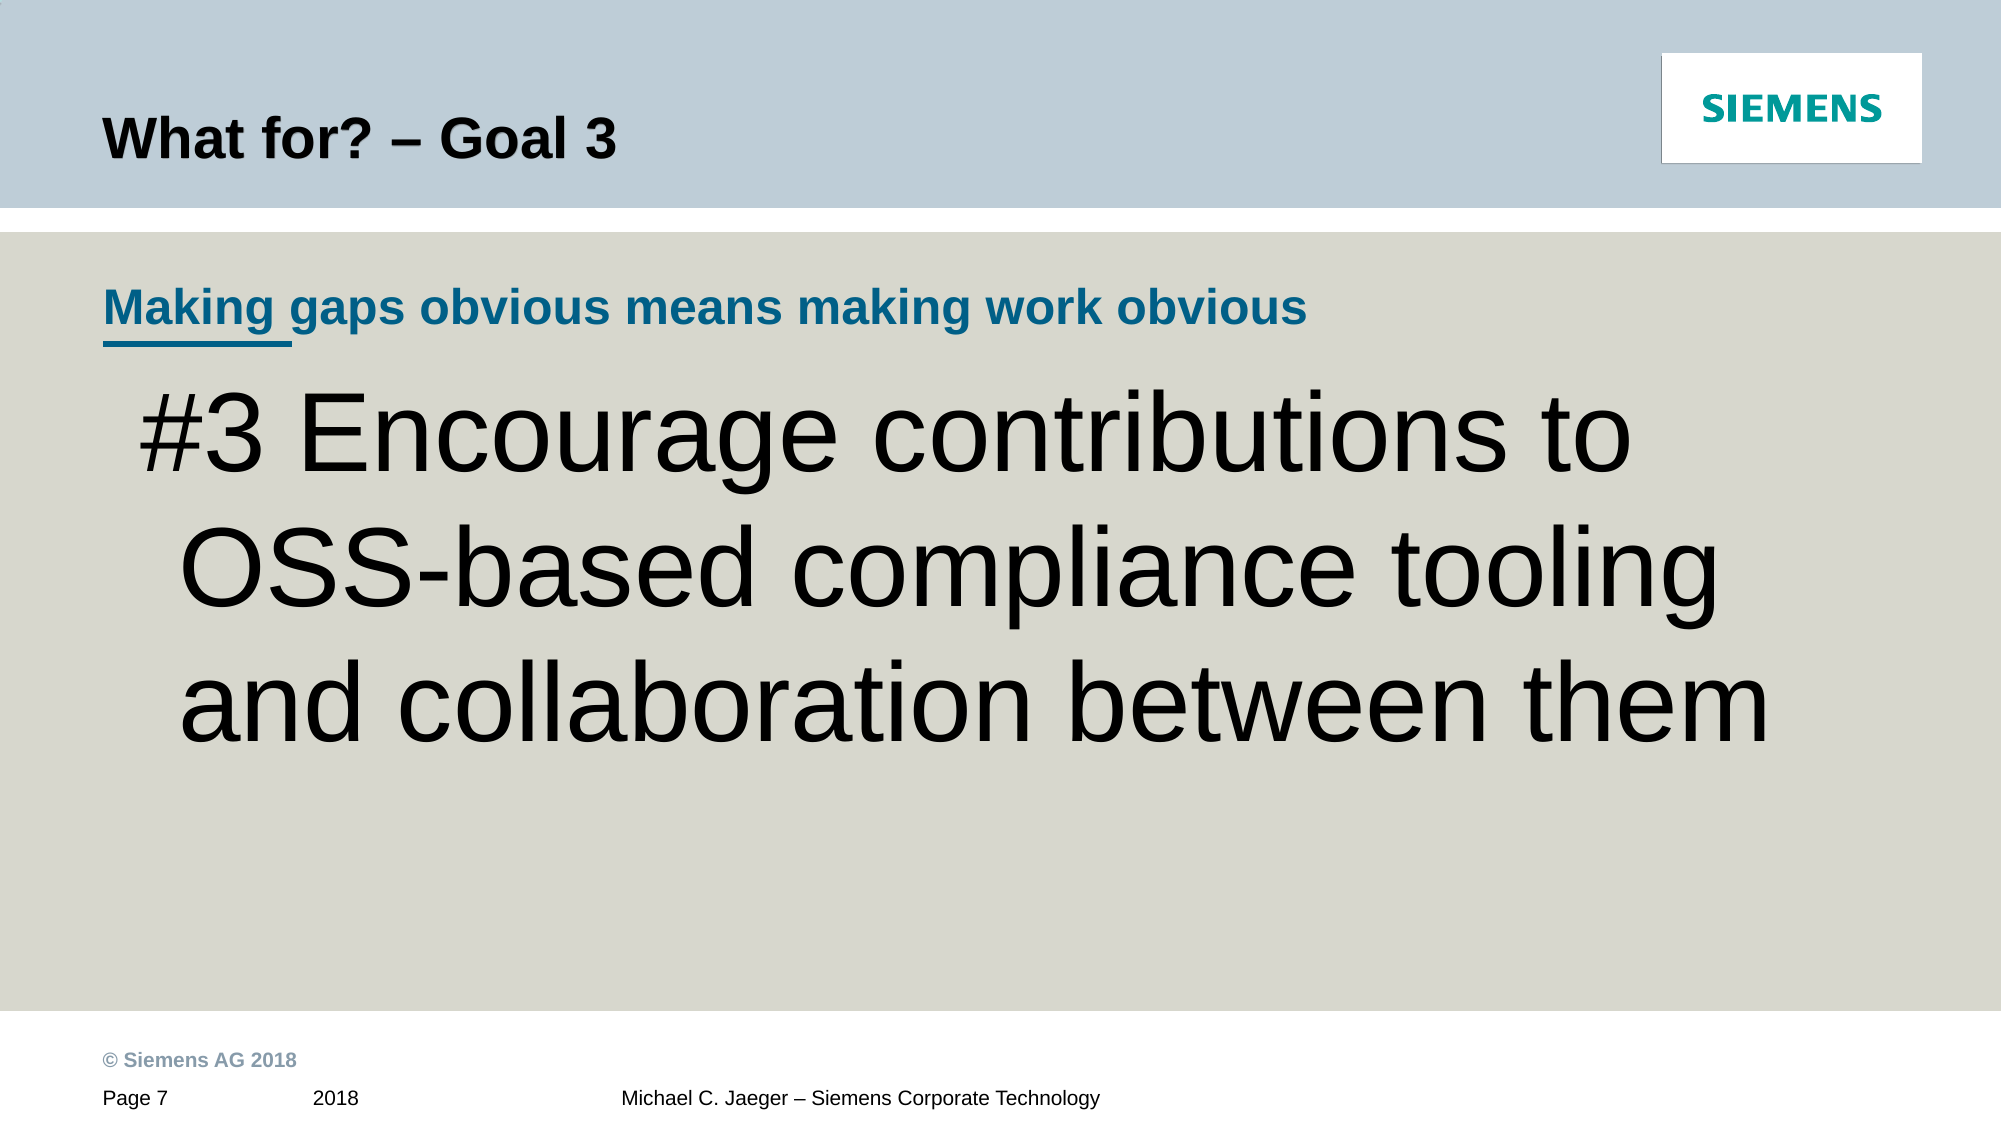

# What for? – Goal 3
Making gaps obvious means making work obvious
#3 Encourage contributions to
OSS-based compliance tooling
and collaboration between them